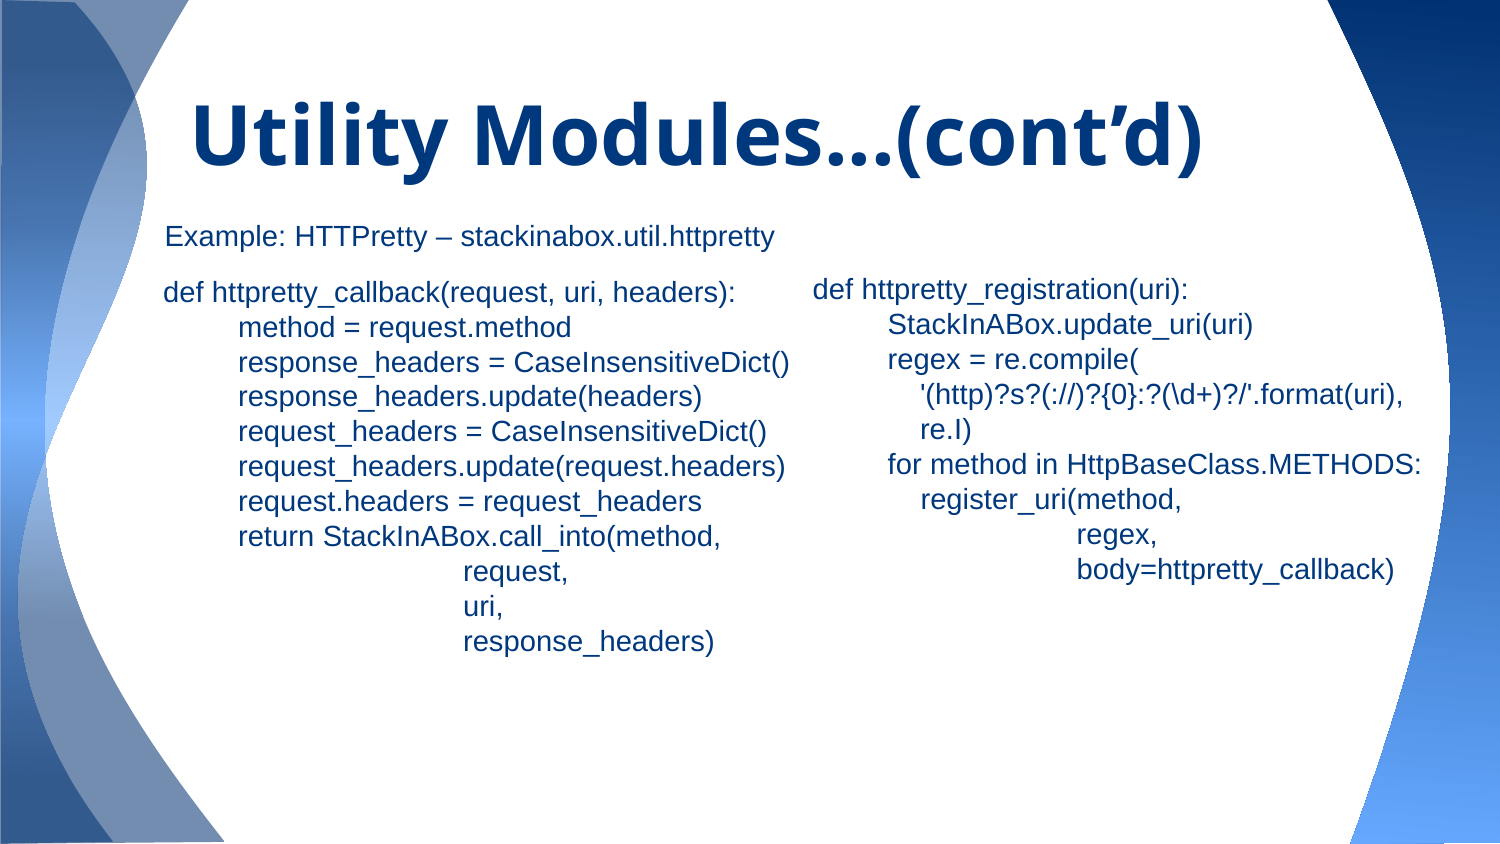

# Utility Modules...(cont’d)
Example: HTTPretty – stackinabox.util.httpretty
def httpretty_registration(uri):
	StackInABox.update_uri(uri)
	regex = re.compile(
 '(http)?s?(://)?{0}:?(\d+)?/'.format(uri),
 re.I)
	for method in HttpBaseClass.METHODS:
 	 register_uri(method,
 regex,
 body=httpretty_callback)
def httpretty_callback(request, uri, headers):
	method = request.method
	response_headers = CaseInsensitiveDict()
	response_headers.update(headers)
	request_headers = CaseInsensitiveDict()
	request_headers.update(request.headers)
	request.headers = request_headers
	return StackInABox.call_into(method,
 	request,
 	uri,
 	response_headers)